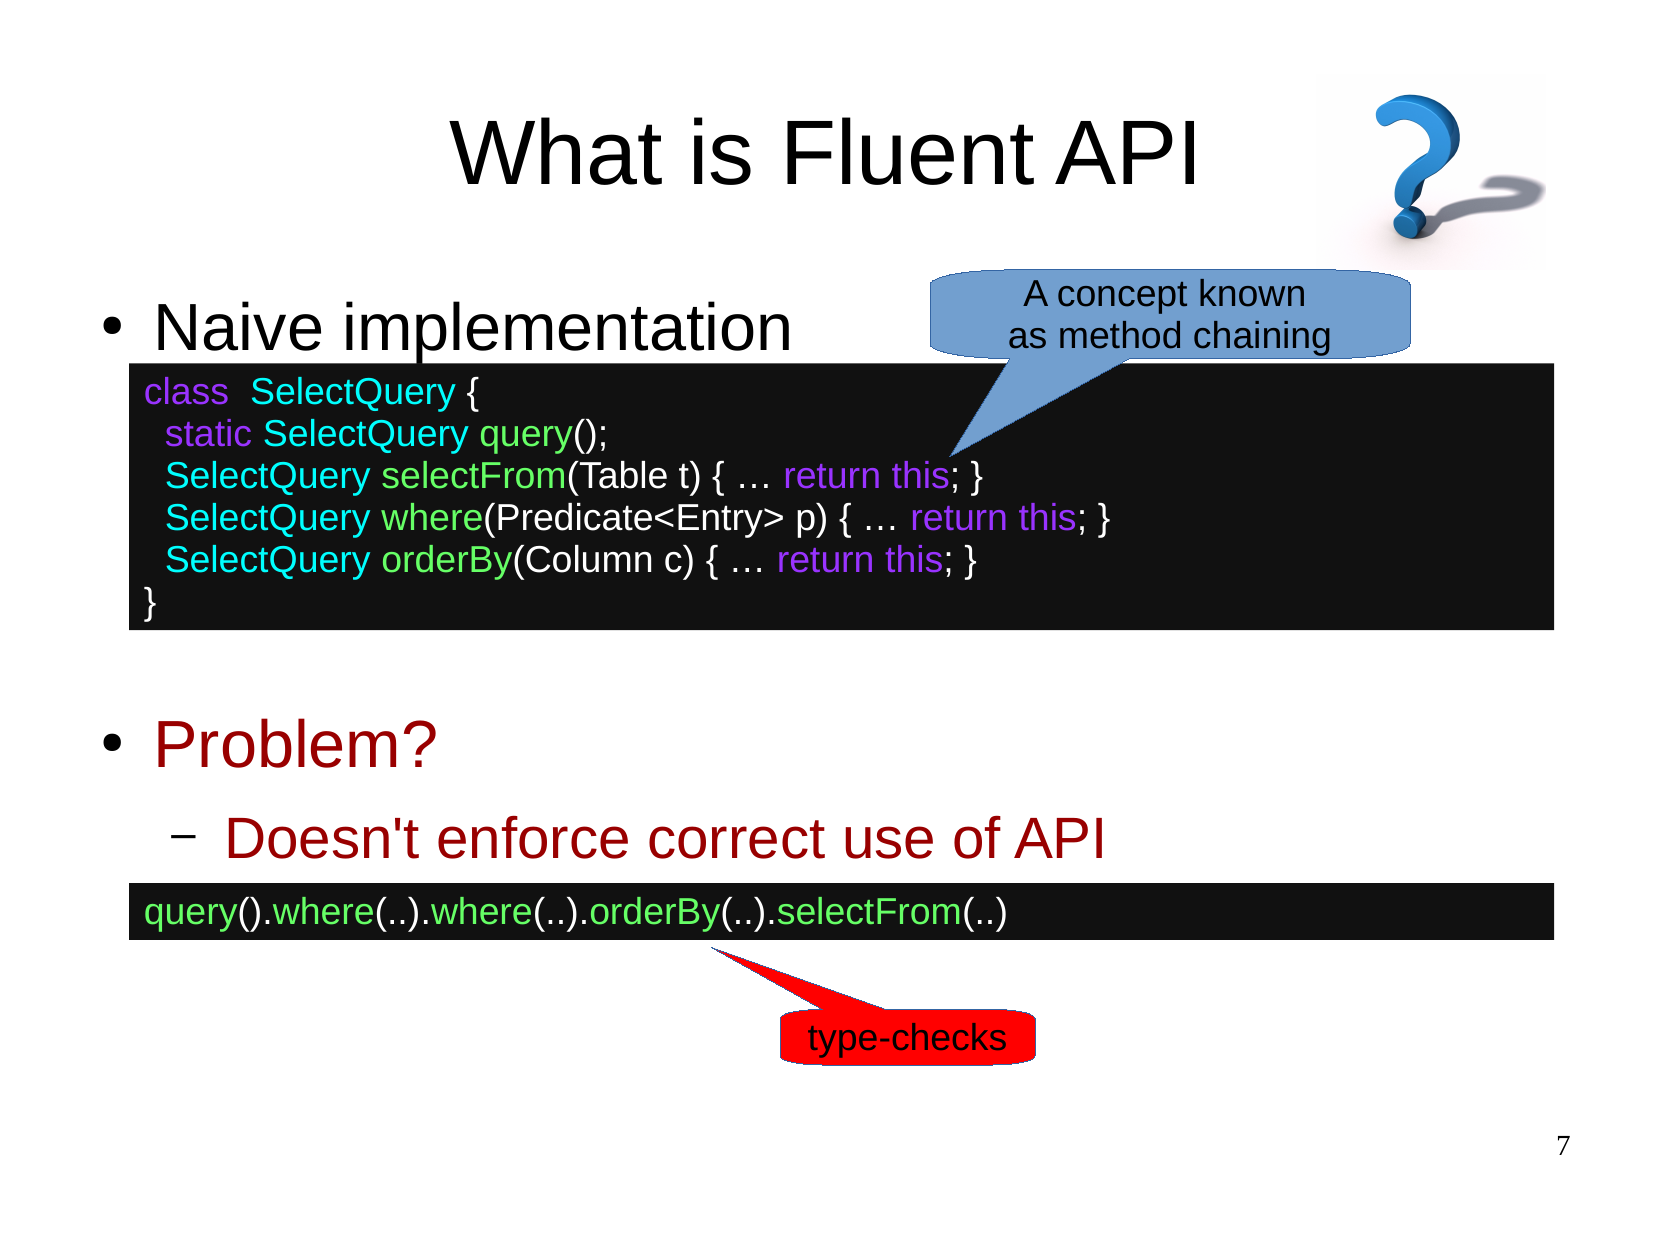

# What is Fluent API
A concept known
as method chaining
Naive implementation
Problem?
Doesn't enforce correct use of API
class SelectQuery {
 static SelectQuery query();
 SelectQuery selectFrom(Table t) { … return this; }
 SelectQuery where(Predicate<Entry> p) { … return this; }
 SelectQuery orderBy(Column c) { … return this; }
}
query().where(..).where(..).orderBy(..).selectFrom(..)
type-checks
7